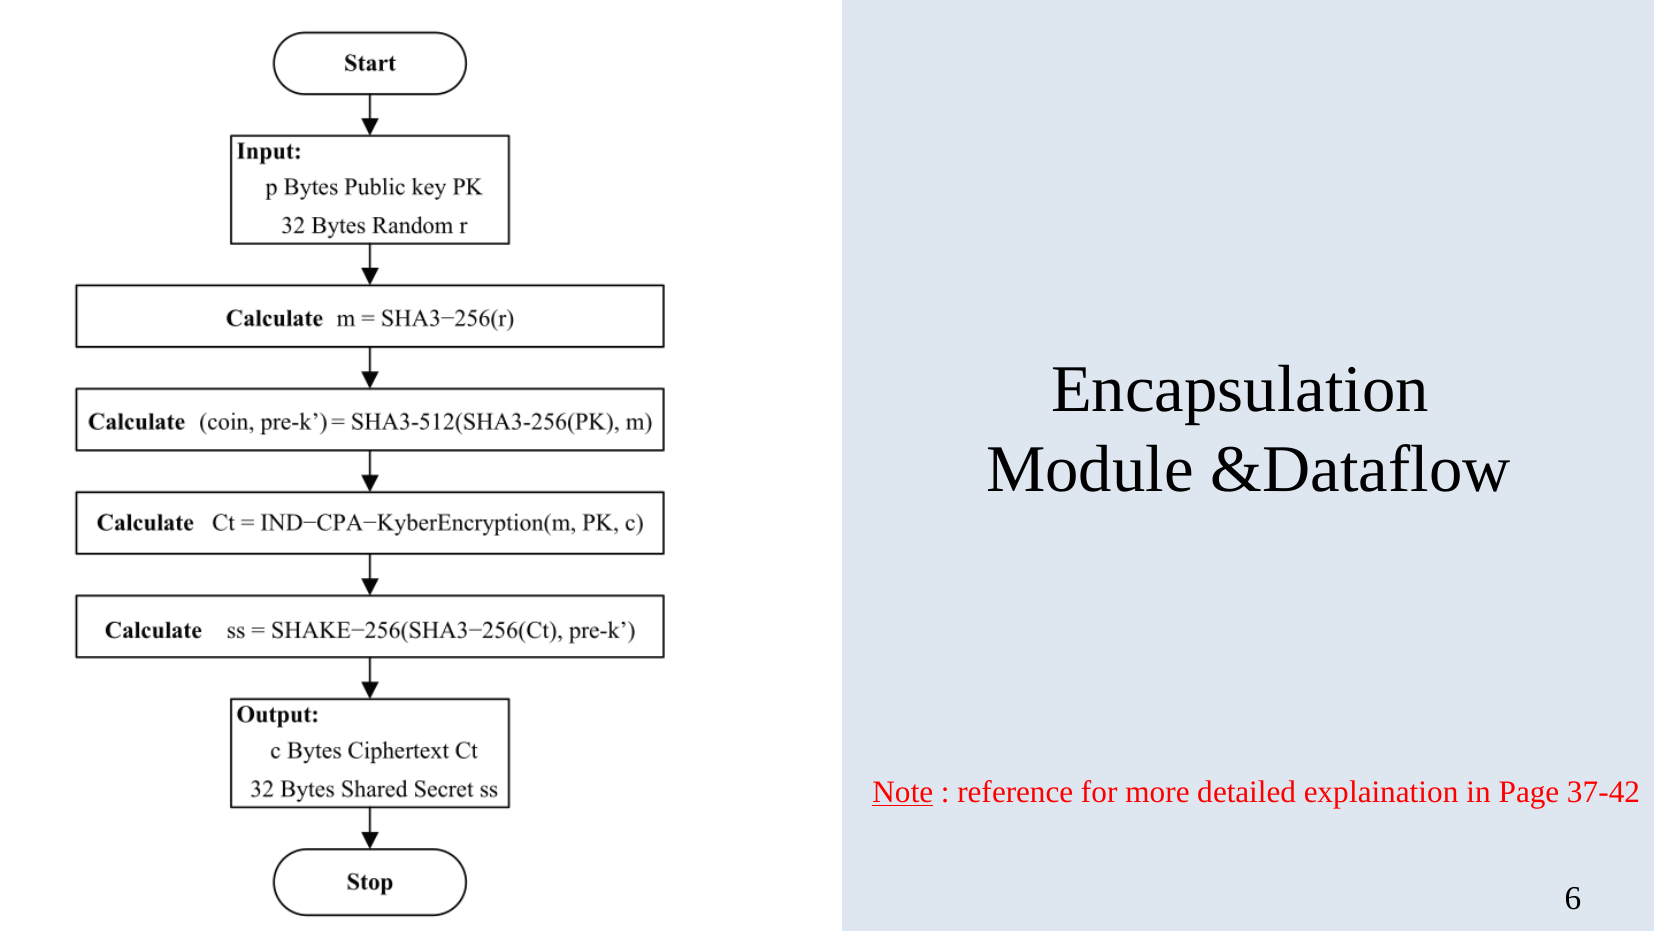

# Encapsulation Module &Dataflow
Note : reference for more detailed explaination in Page 37-42
6